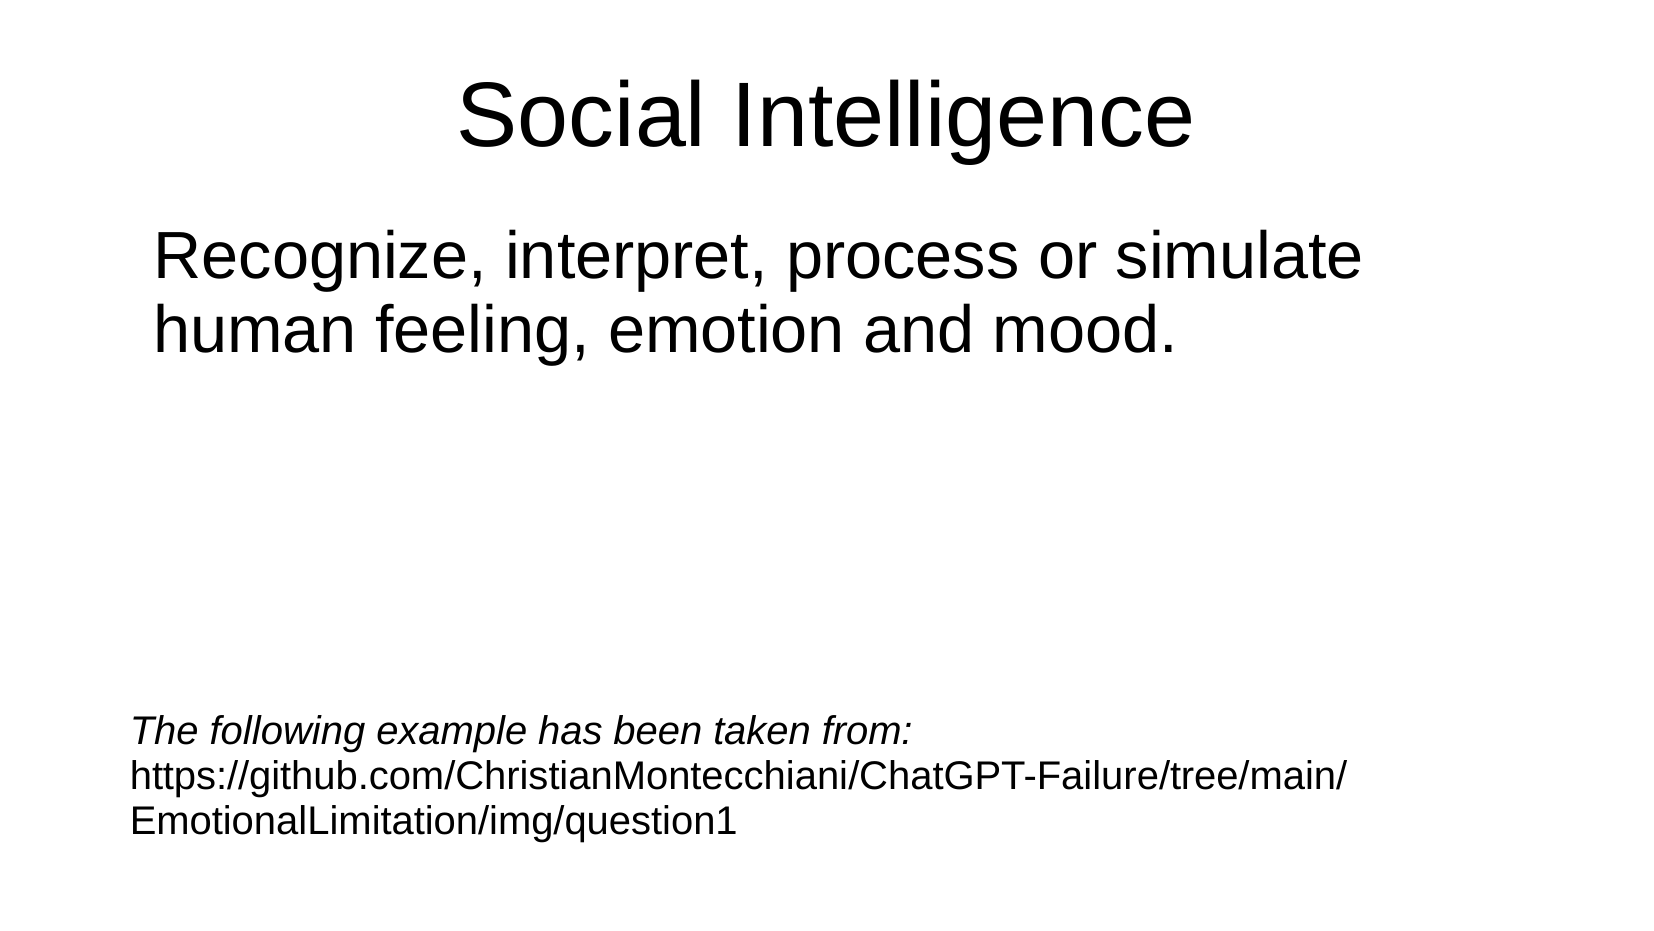

# Social Intelligence
Recognize, interpret, process or simulate human feeling, emotion and mood.
The following example has been taken from:
https://github.com/ChristianMontecchiani/ChatGPT-Failure/tree/main/EmotionalLimitation/img/question1